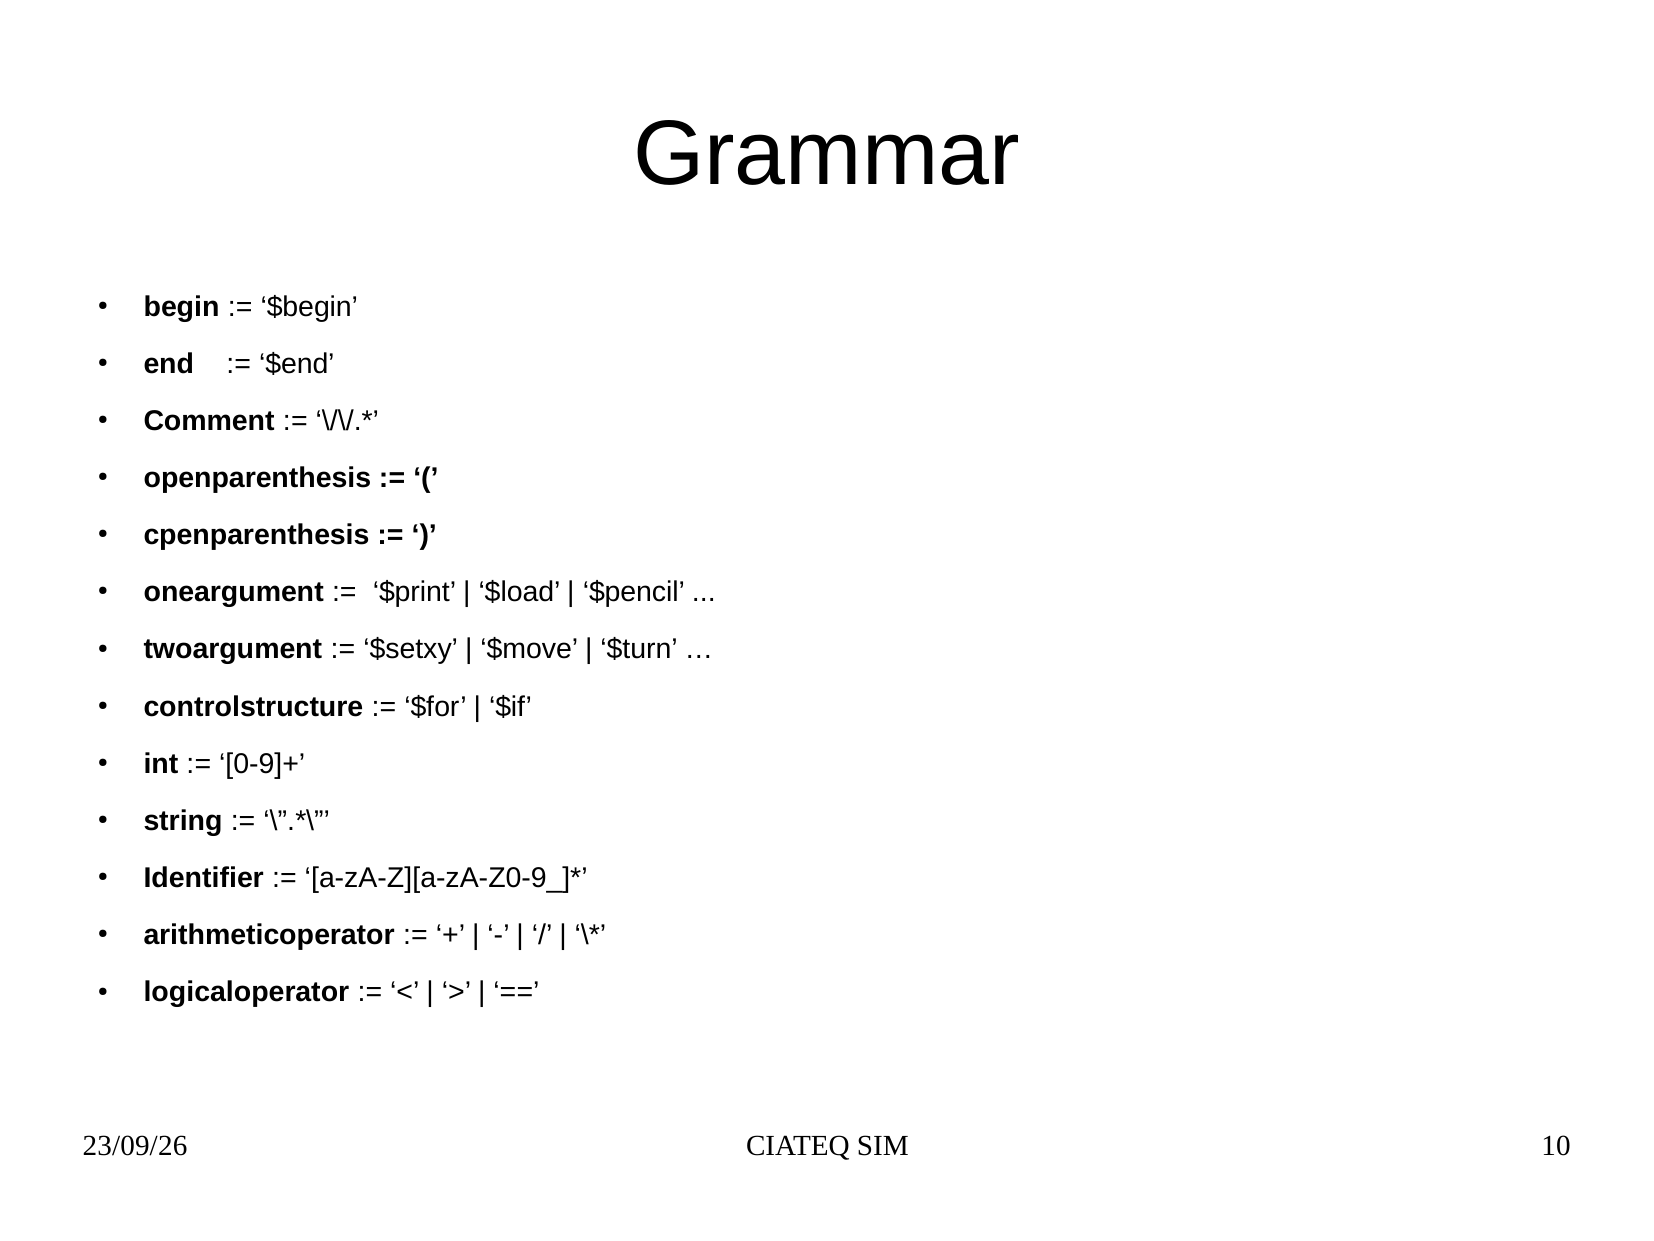

# Grammar
begin := ‘$begin’
end := ‘$end’
Comment := ‘\/\/.*’
openparenthesis := ‘(’
cpenparenthesis := ‘)’
oneargument := ‘$print’ | ‘$load’ | ‘$pencil’ ...
twoargument := ‘$setxy’ | ‘$move’ | ‘$turn’ …
controlstructure := ‘$for’ | ‘$if’
int := ‘[0-9]+’
string := ‘\”.*\”’
Identifier := ‘[a-zA-Z][a-zA-Z0-9_]*’
arithmeticoperator := ‘+’ | ‘-’ | ‘/’ | ‘\*’
logicaloperator := ‘<’ | ‘>’ | ‘==’
CIATEQ SIM
10